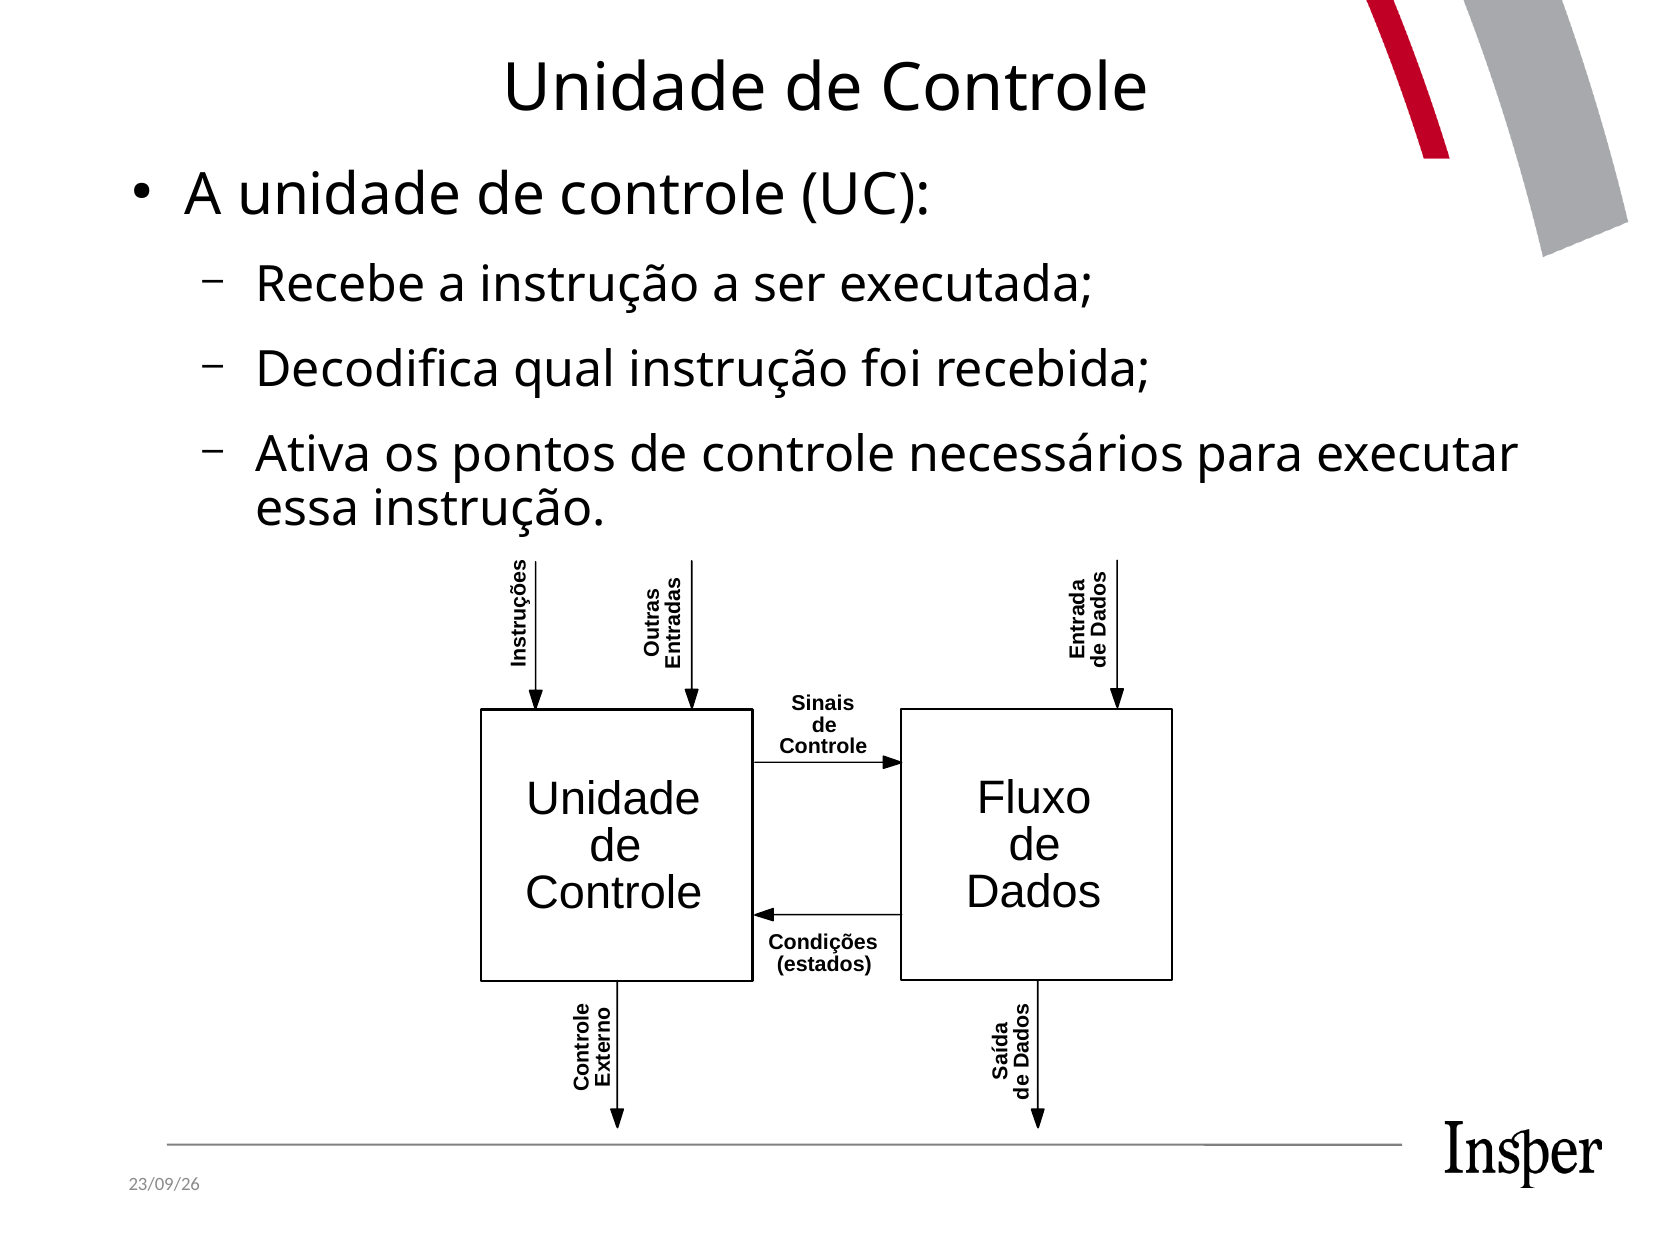

# Unidade de Controle
A unidade de controle (UC):
Recebe a instrução a ser executada;
Decodifica qual instrução foi recebida;
Ativa os pontos de controle necessários para executar essa instrução.